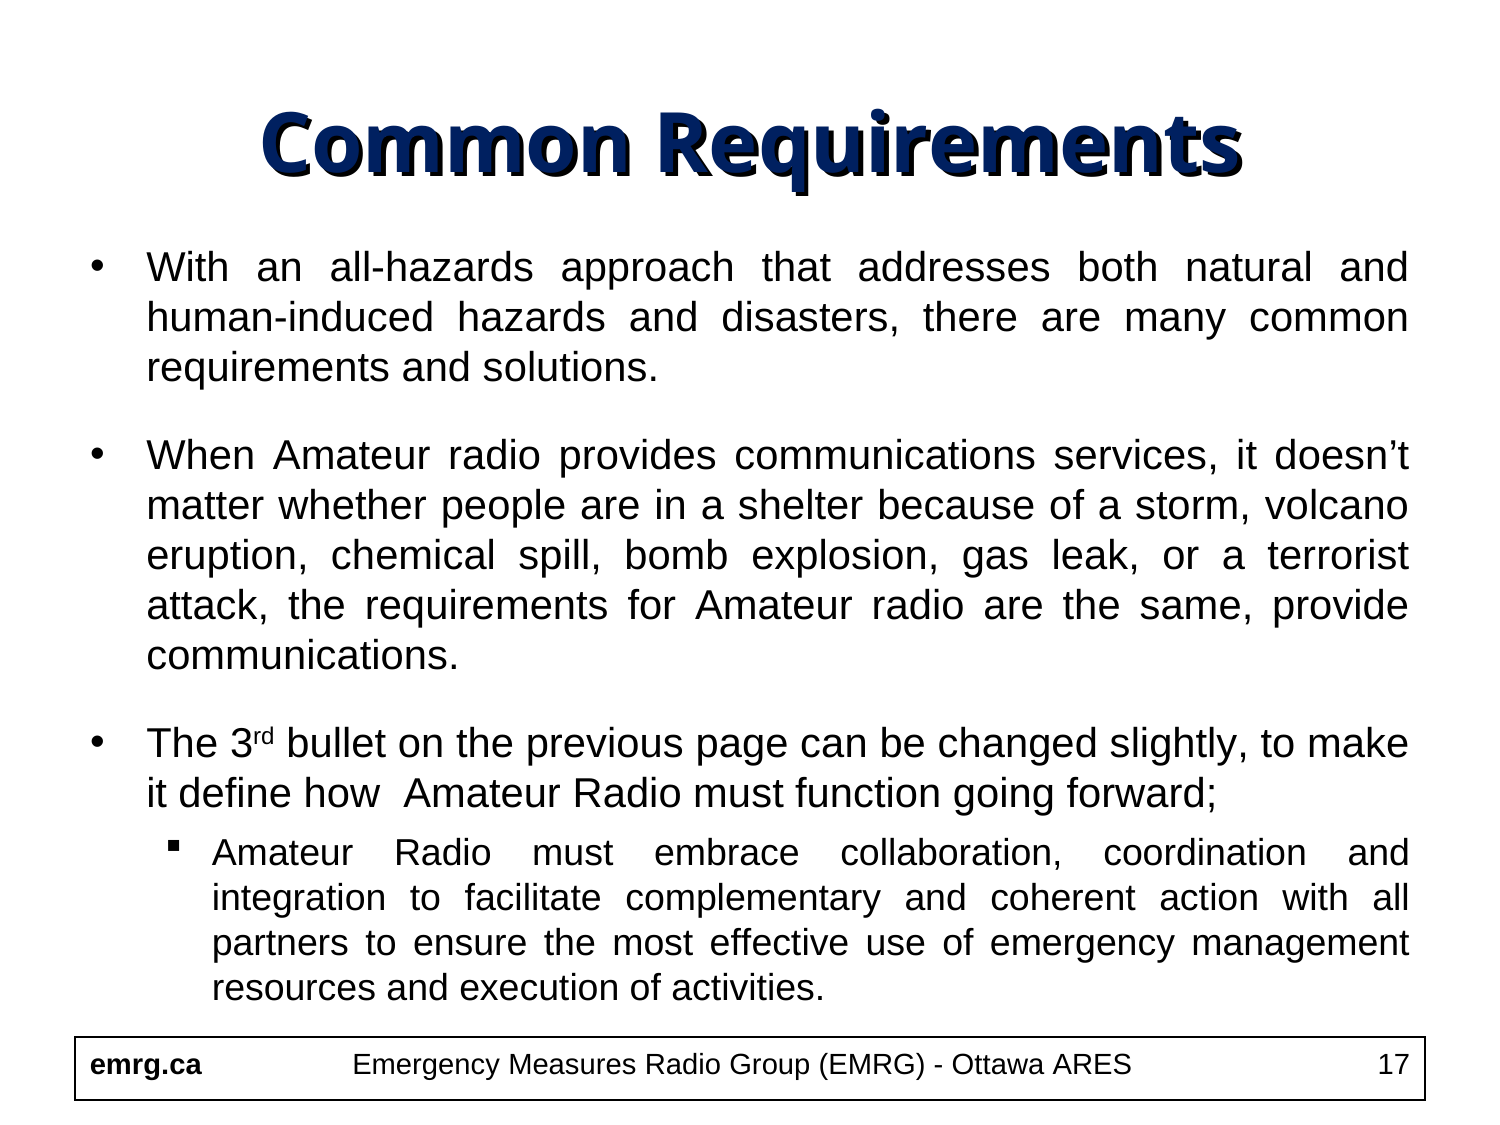

# Common Requirements
With an all-hazards approach that addresses both natural and human-induced hazards and disasters, there are many common requirements and solutions.
When Amateur radio provides communications services, it doesn’t matter whether people are in a shelter because of a storm, volcano eruption, chemical spill, bomb explosion, gas leak, or a terrorist attack, the requirements for Amateur radio are the same, provide communications.
The 3rd bullet on the previous page can be changed slightly, to make it define how Amateur Radio must function going forward;
Amateur Radio must embrace collaboration, coordination and integration to facilitate complementary and coherent action with all partners to ensure the most effective use of emergency management resources and execution of activities.
Emergency Measures Radio Group (EMRG) - Ottawa ARES
17